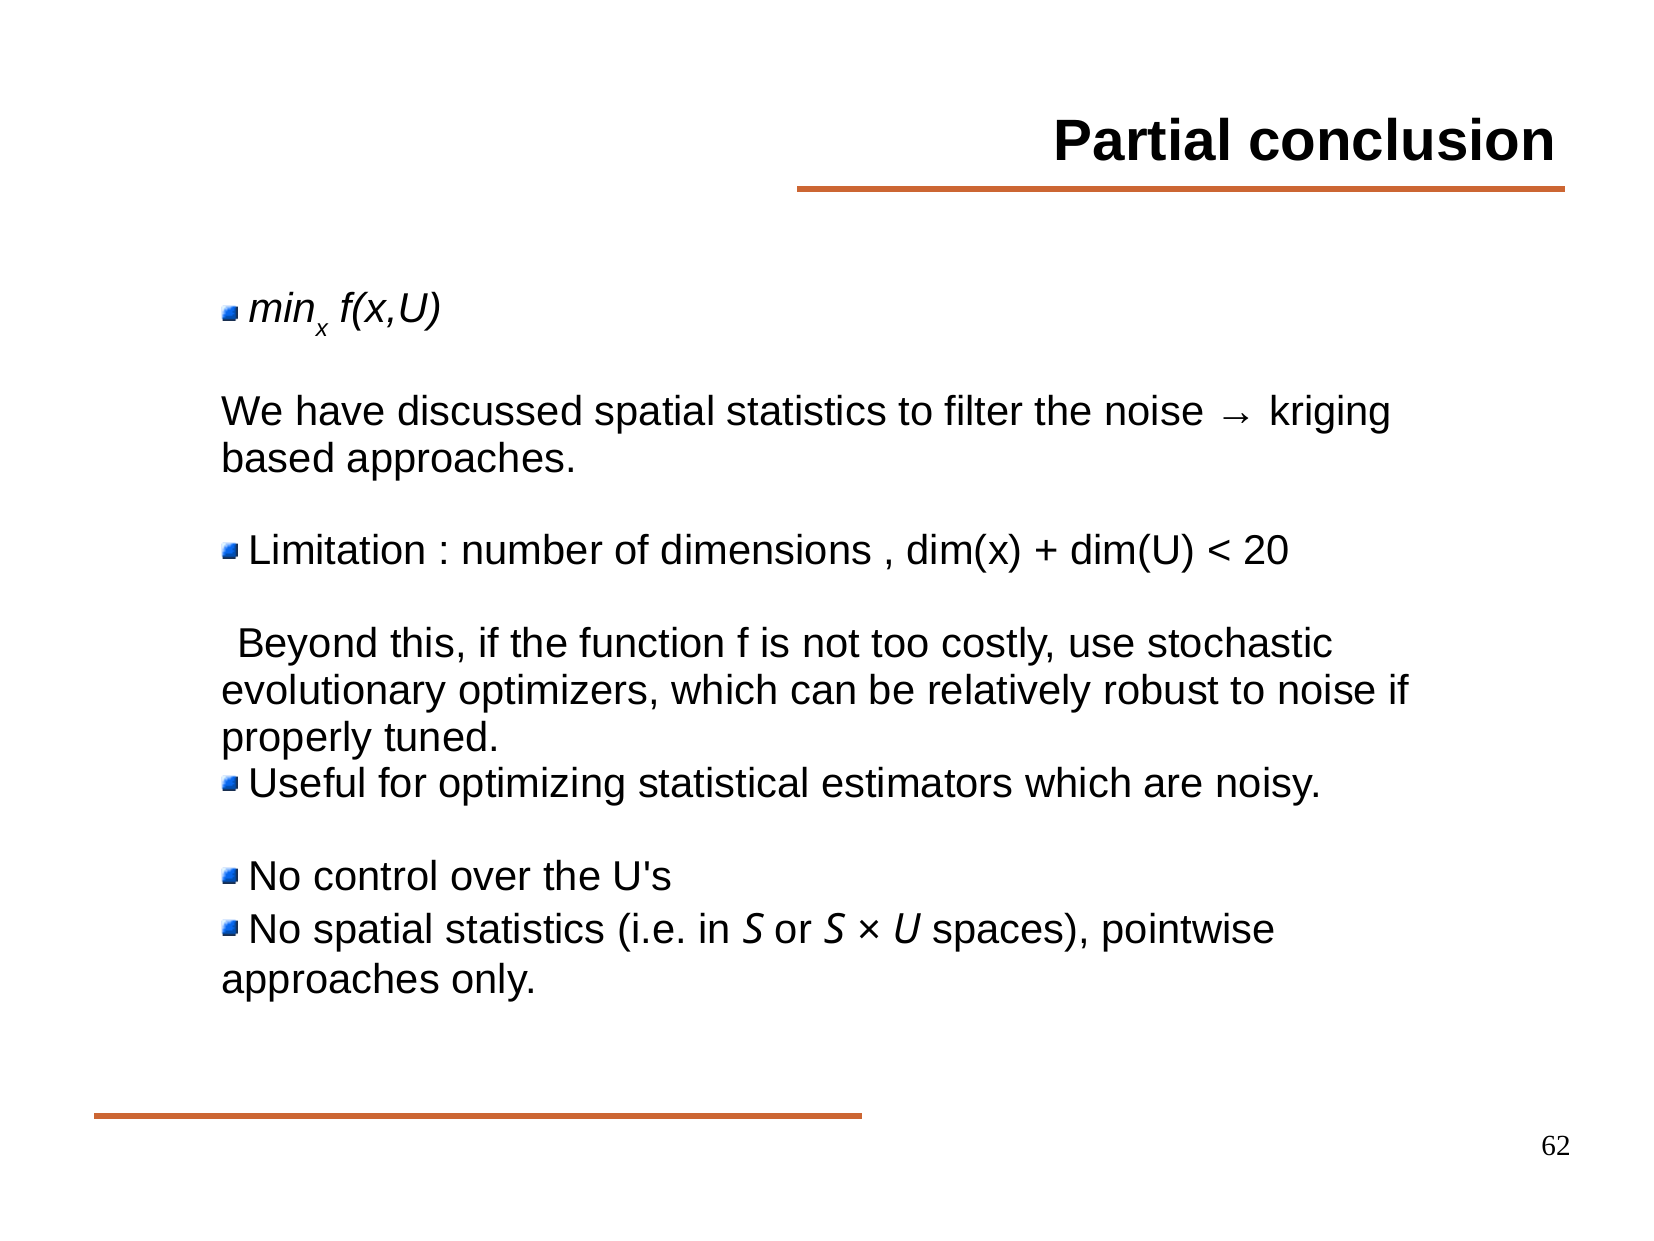

Partial conclusion
 minx f(x,U)
We have discussed spatial statistics to filter the noise → kriging based approaches.
 Limitation : number of dimensions , dim(x) + dim(U) < 20
Beyond this, if the function f is not too costly, use stochastic evolutionary optimizers, which can be relatively robust to noise if properly tuned.
 Useful for optimizing statistical estimators which are noisy.
 No control over the U's
 No spatial statistics (i.e. in S or S × U spaces), pointwise approaches only.
62